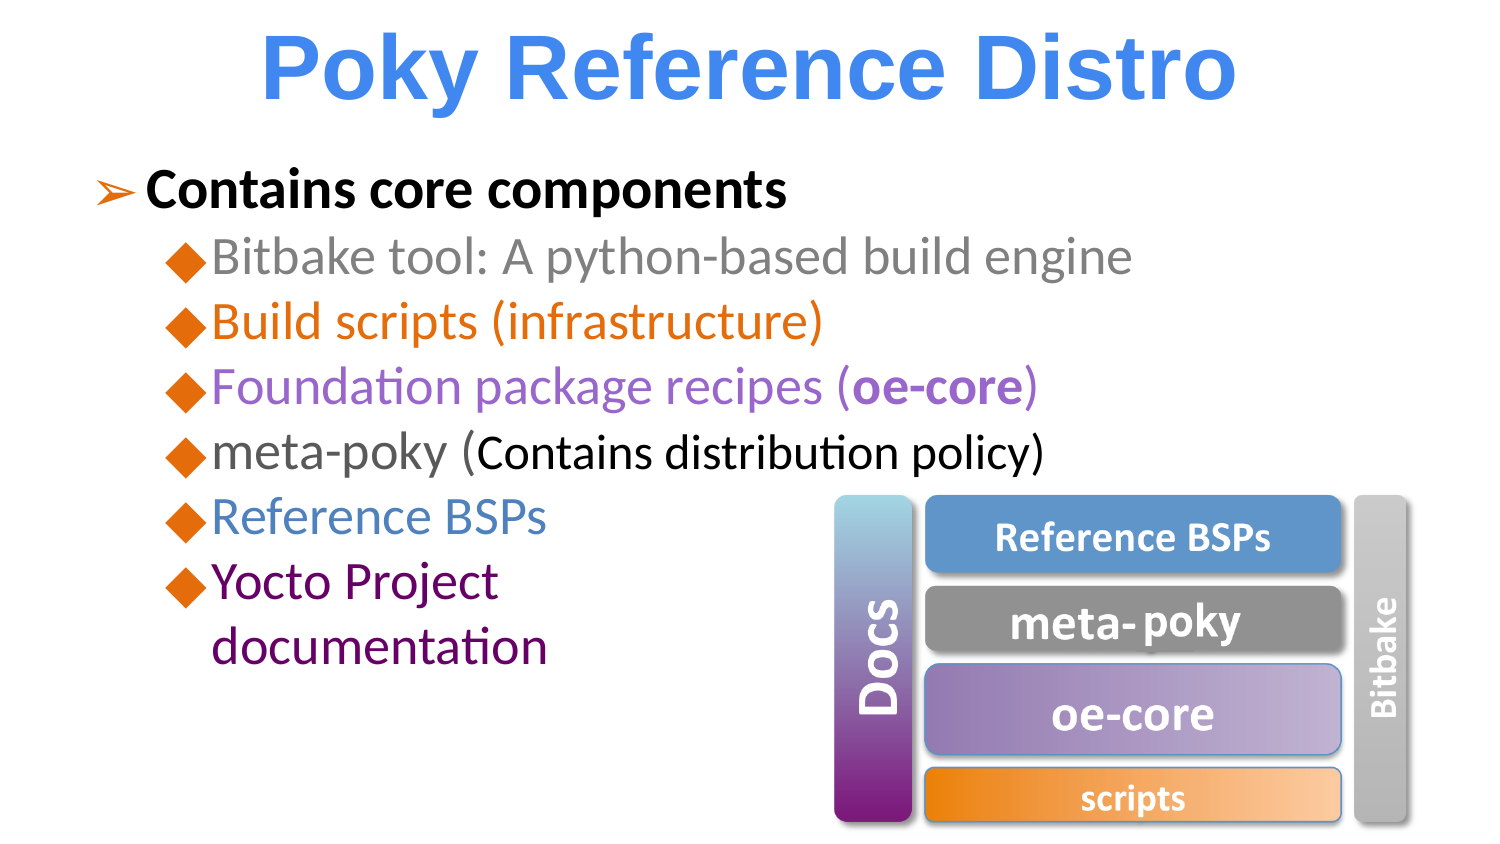

Poky Reference Distro
Contains core components
Bitbake tool: A python-based build engine
Build scripts (infrastructure)
Foundation package recipes (oe-core)
meta-poky (Contains distribution policy)
Reference BSPs
Yocto Project 									documentation